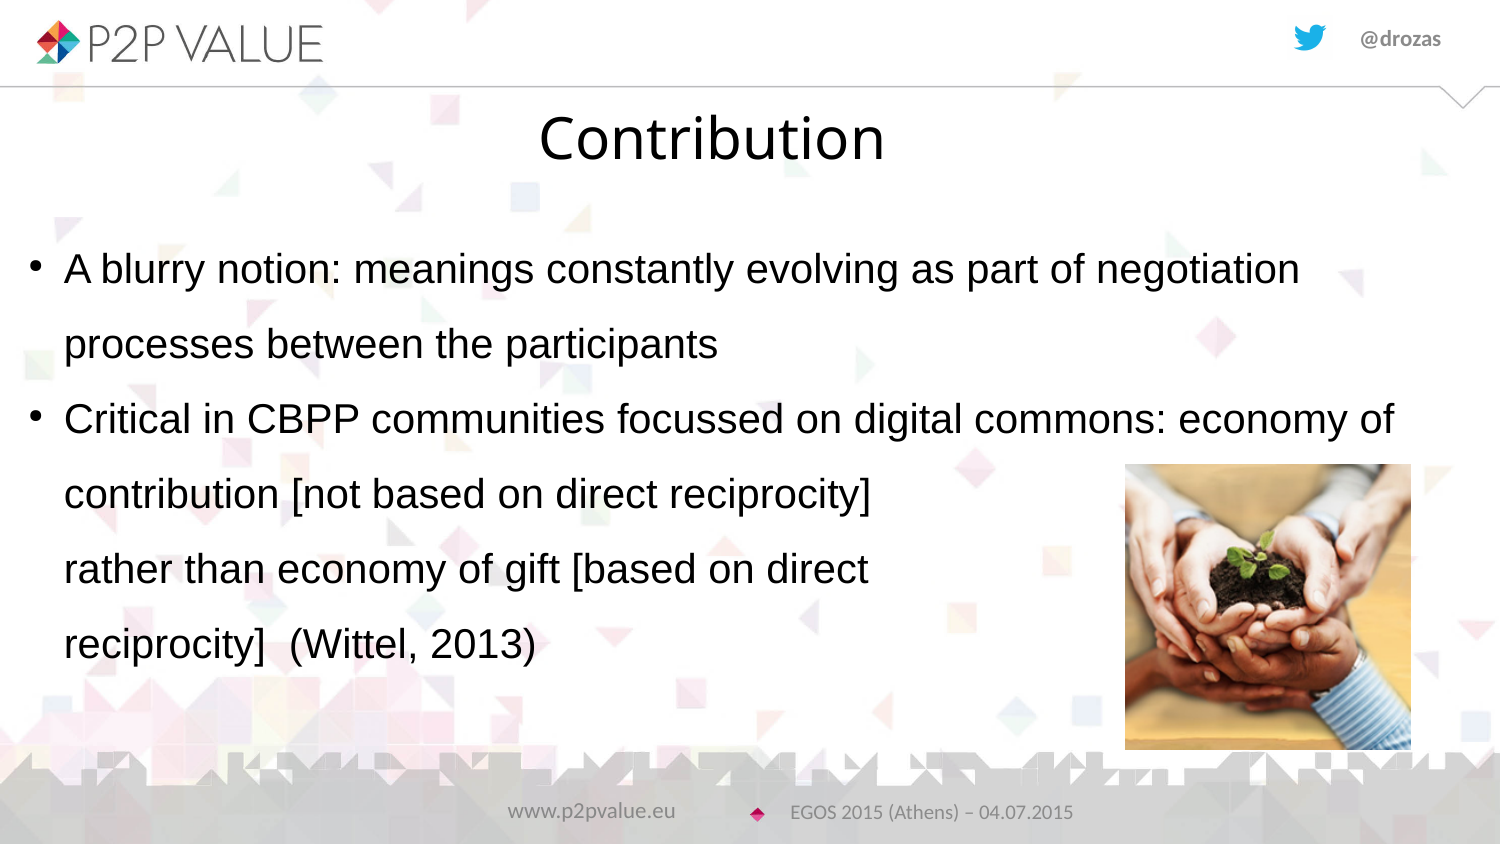

@drozas
# Contribution
A blurry notion: meanings constantly evolving as part of negotiation processes between the participants
Critical in CBPP communities focussed on digital commons: economy of contribution [not based on direct reciprocity]
rather than economy of gift [based on direct
reciprocity] (Wittel, 2013)
10
EGOS 2015 (Athens) – 04.07.2015
www.p2pvalue.eu